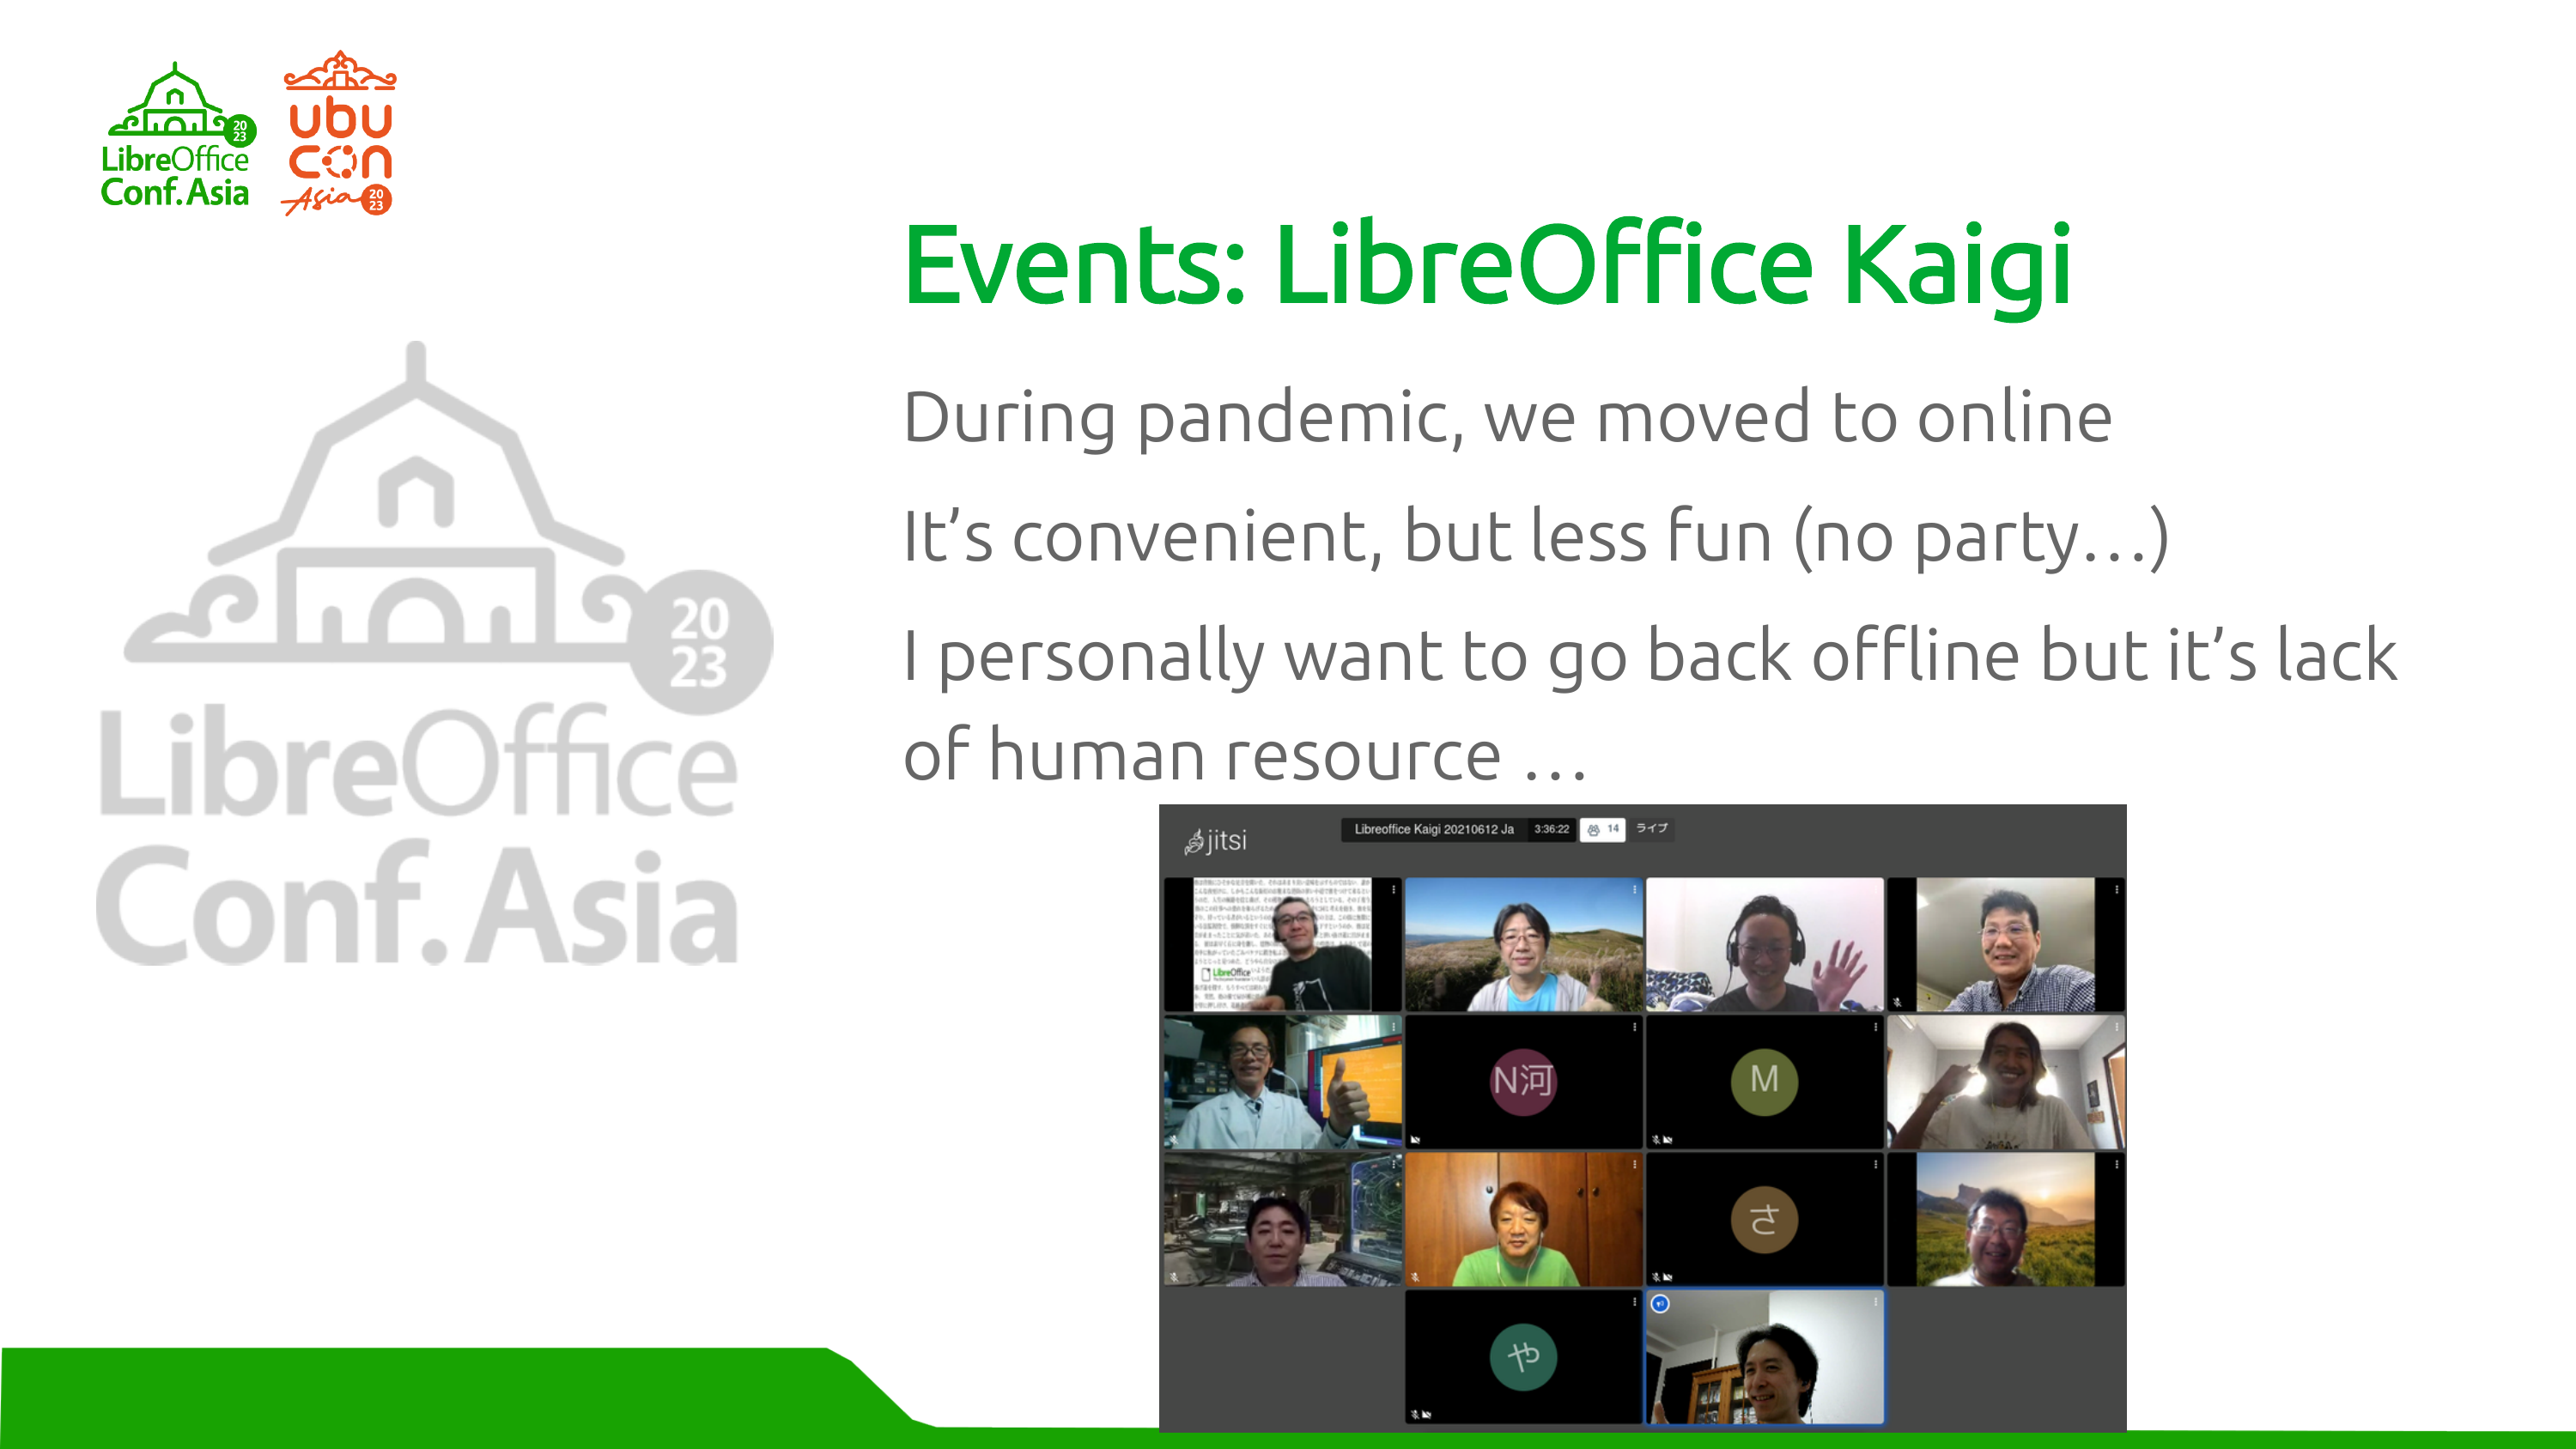

Events: LibreOffice Kaigi
# During pandemic, we moved to online
It’s convenient, but less fun (no party…)
I personally want to go back offline but it’s lack of human resource …